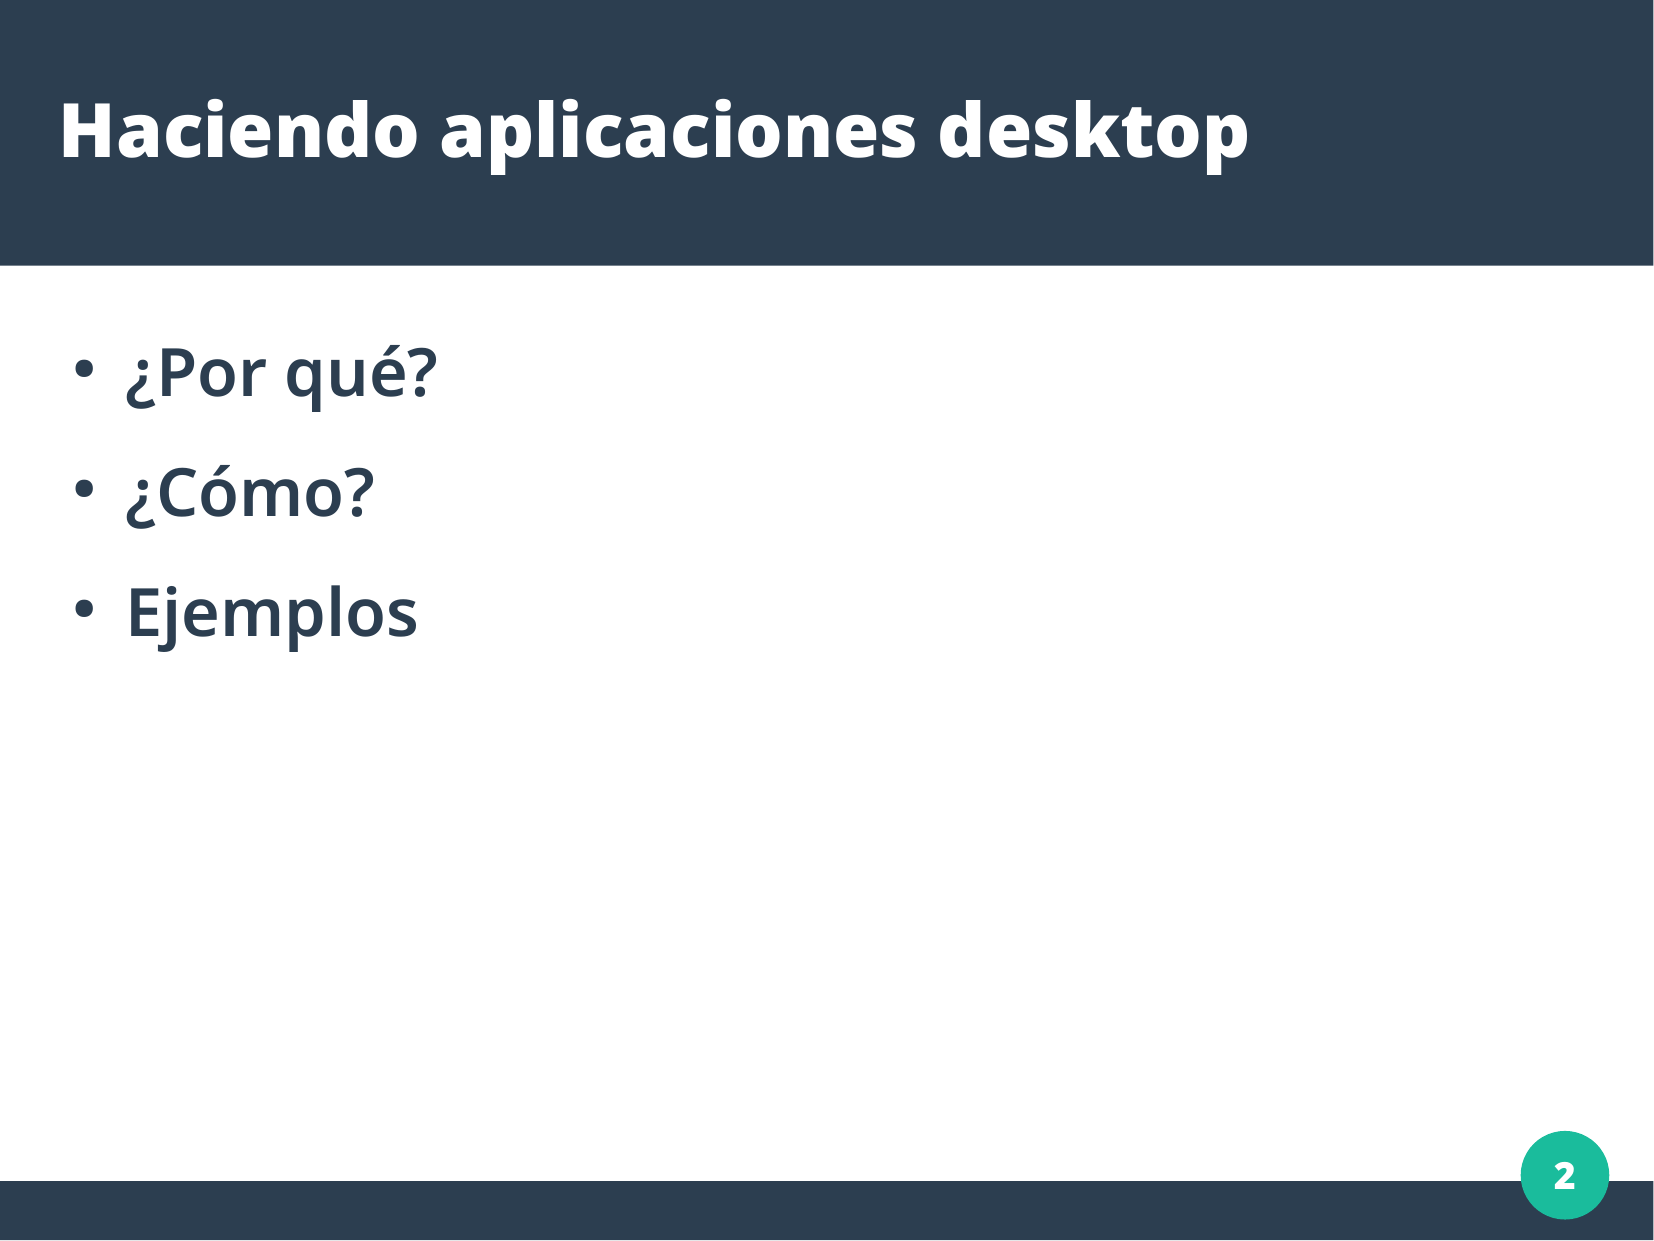

# Haciendo aplicaciones desktop
¿Por qué?
¿Cómo?
Ejemplos
2